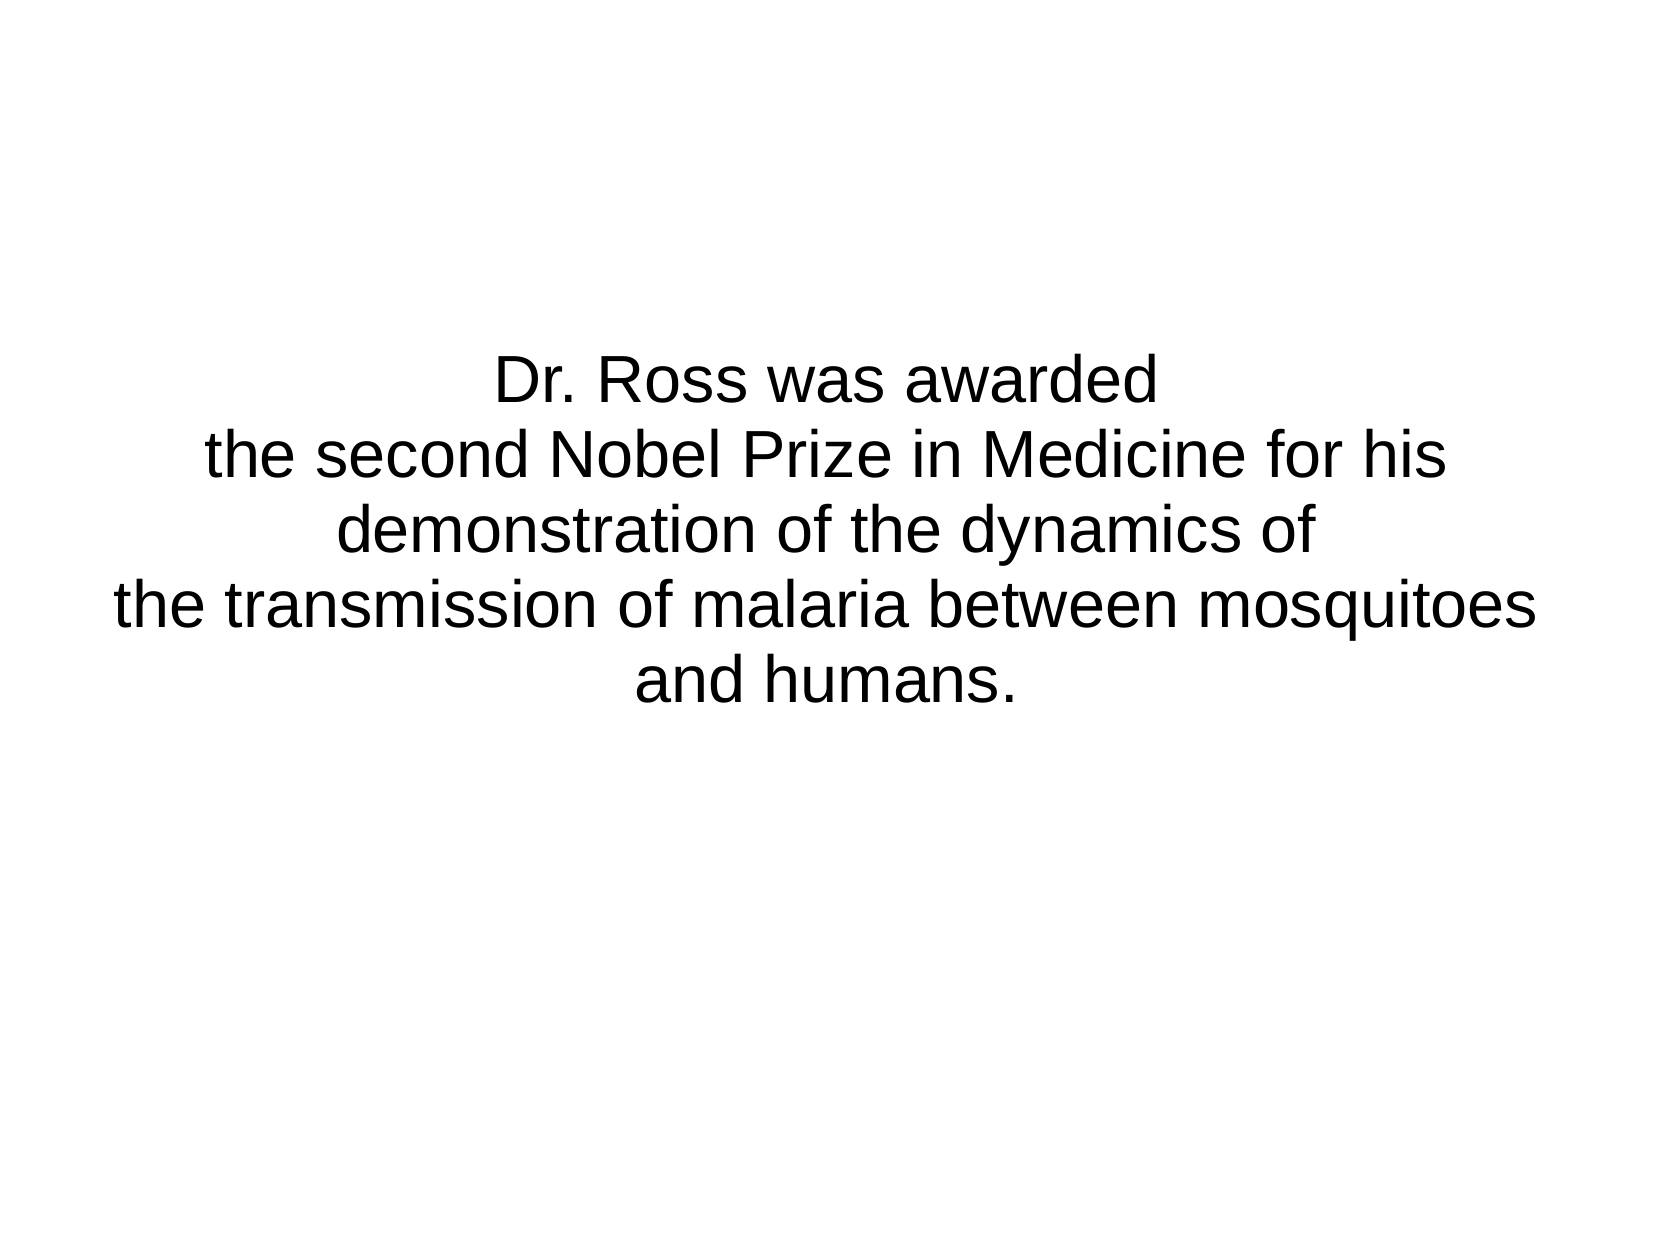

# Dr. Ross was awarded
the second Nobel Prize in Medicine for his demonstration of the dynamics of
the transmission of malaria between mosquitoes and humans.